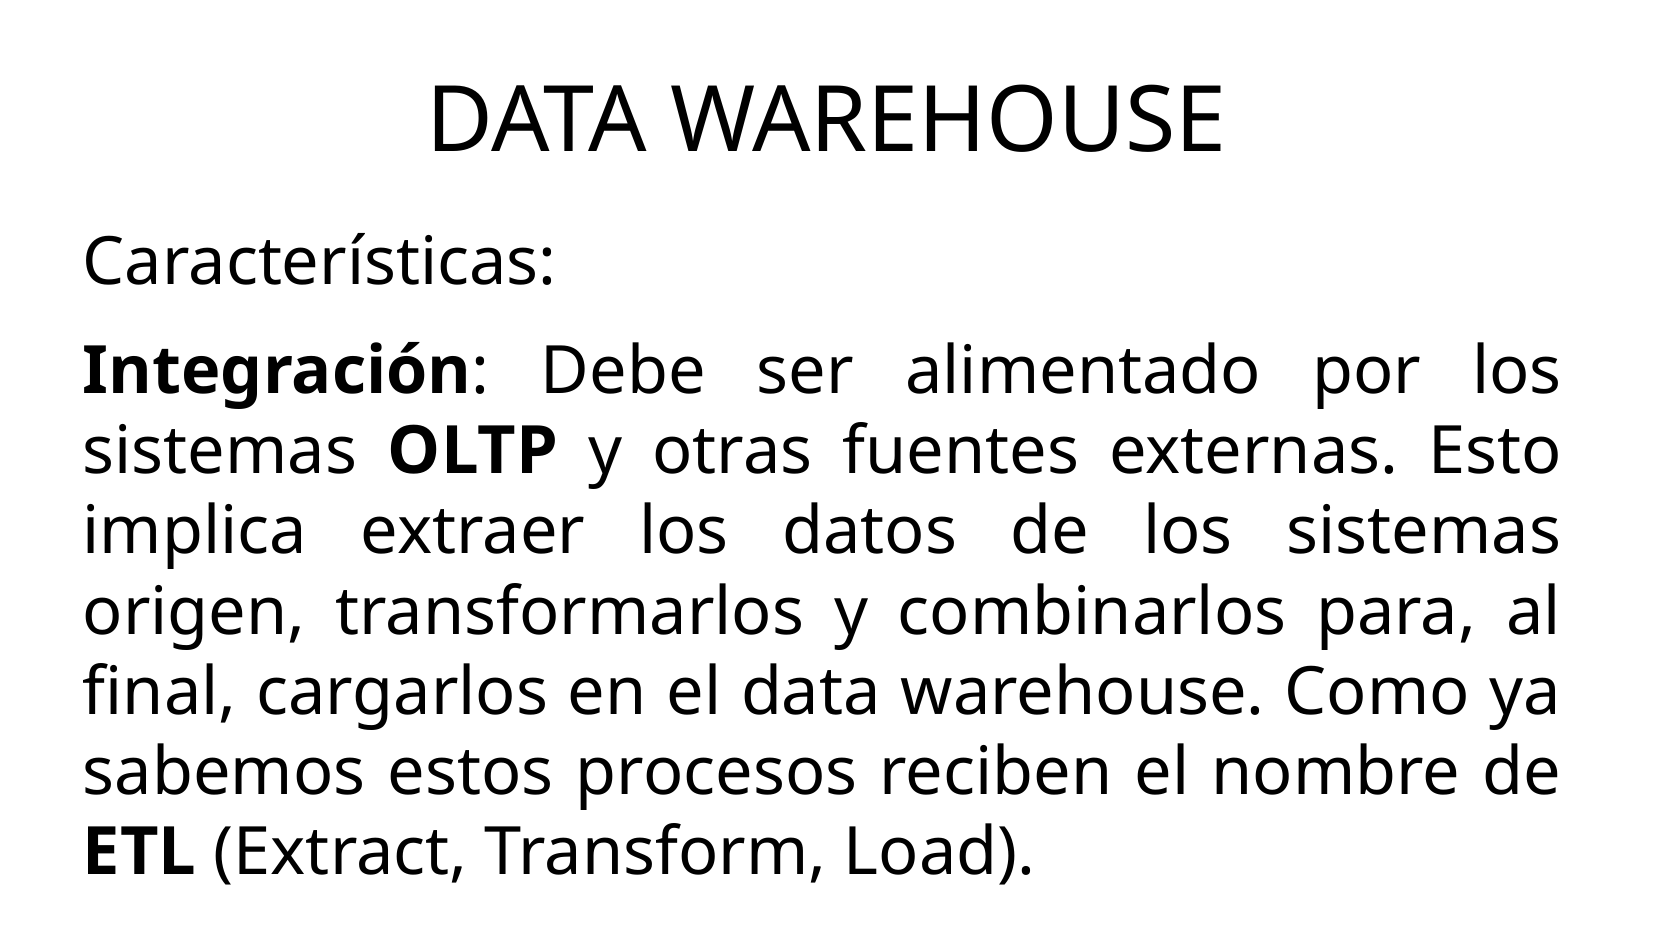

# DATA WAREHOUSE
Características:
Integración: Debe ser alimentado por los sistemas OLTP y otras fuentes externas. Esto implica extraer los datos de los sistemas origen, transformarlos y combinarlos para, al final, cargarlos en el data warehouse. Como ya sabemos estos procesos reciben el nombre de ETL (Extract, Transform, Load).